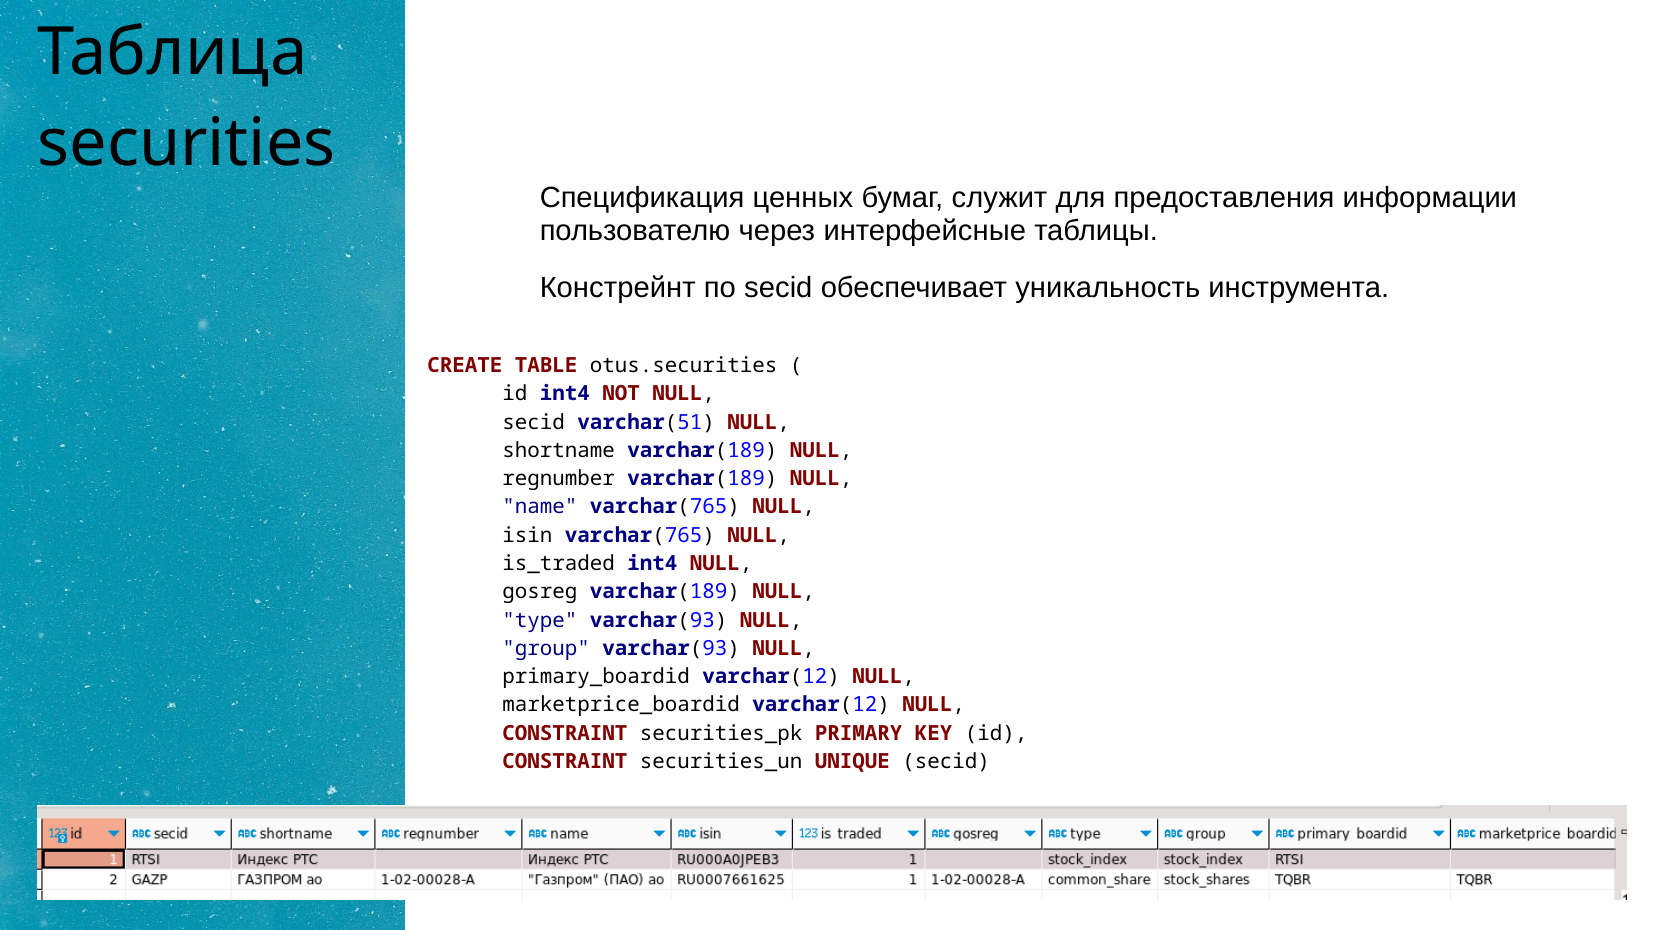

# Таблица securities
Спецификация ценных бумаг, служит для предоставления информации пользователю через интерфейсные таблицы.
Констрейнт по secid обеспечивает уникальность инструмента.
CREATE TABLE otus.securities (
	id int4 NOT NULL,
	secid varchar(51) NULL,
	shortname varchar(189) NULL,
	regnumber varchar(189) NULL,
	"name" varchar(765) NULL,
	isin varchar(765) NULL,
	is_traded int4 NULL,
	gosreg varchar(189) NULL,
	"type" varchar(93) NULL,
	"group" varchar(93) NULL,
	primary_boardid varchar(12) NULL,
	marketprice_boardid varchar(12) NULL,
	CONSTRAINT securities_pk PRIMARY KEY (id),
	CONSTRAINT securities_un UNIQUE (secid)